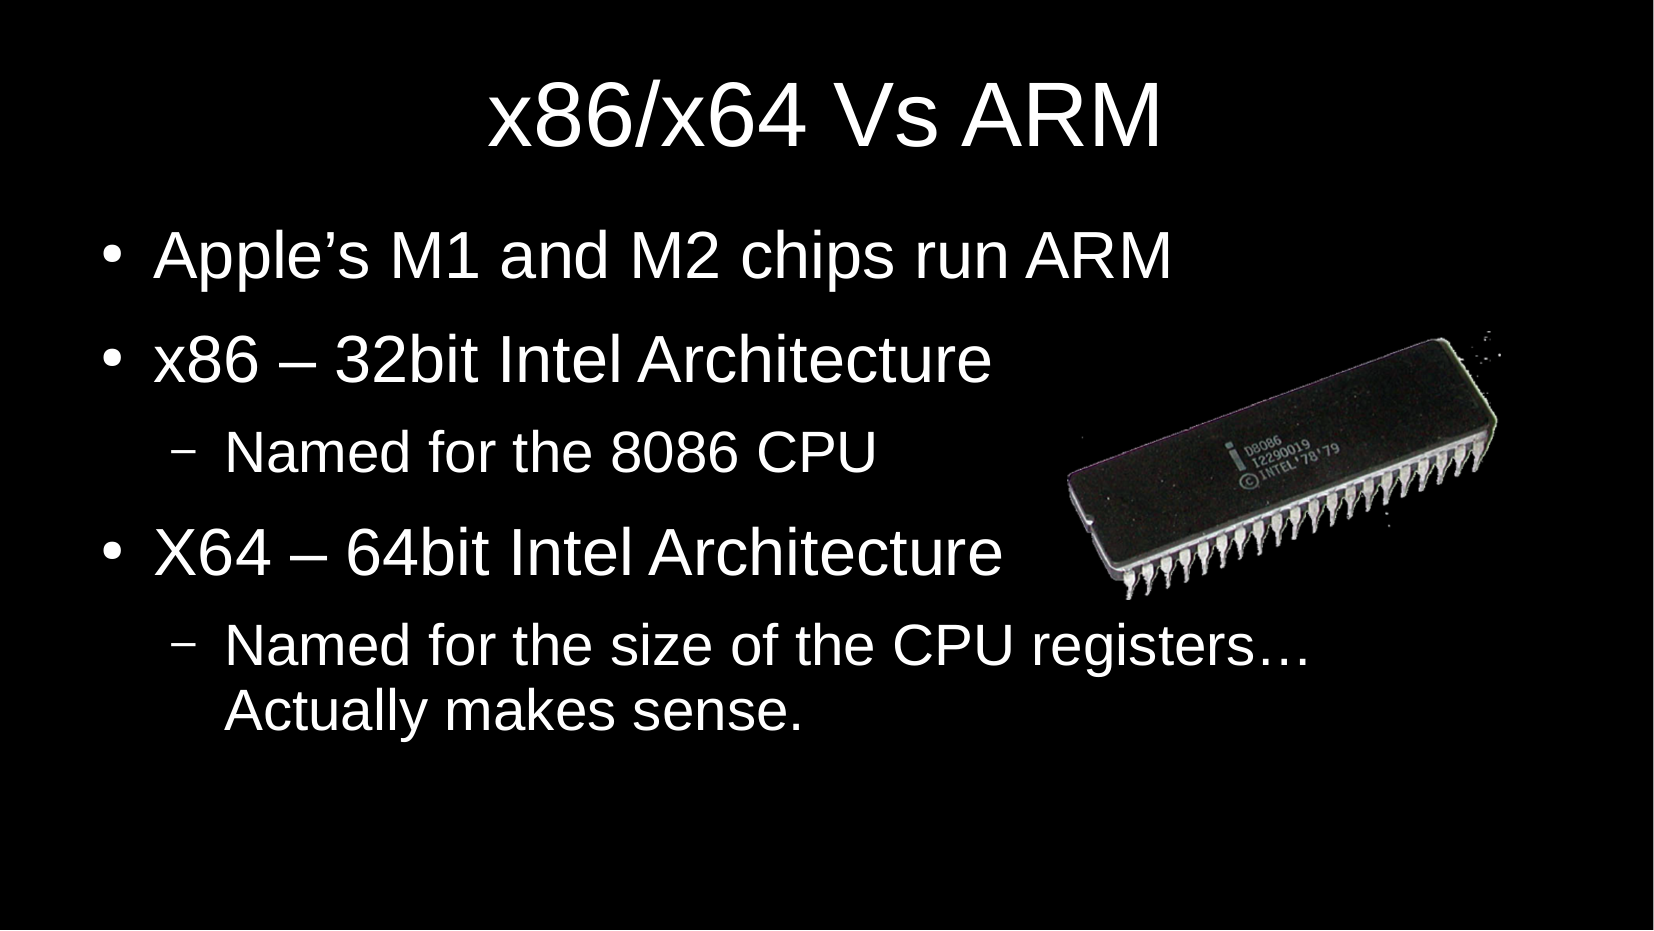

# x86/x64 Vs ARM
Apple’s M1 and M2 chips run ARM
x86 – 32bit Intel Architecture
Named for the 8086 CPU
X64 – 64bit Intel Architecture
Named for the size of the CPU registers…
Actually makes sense.